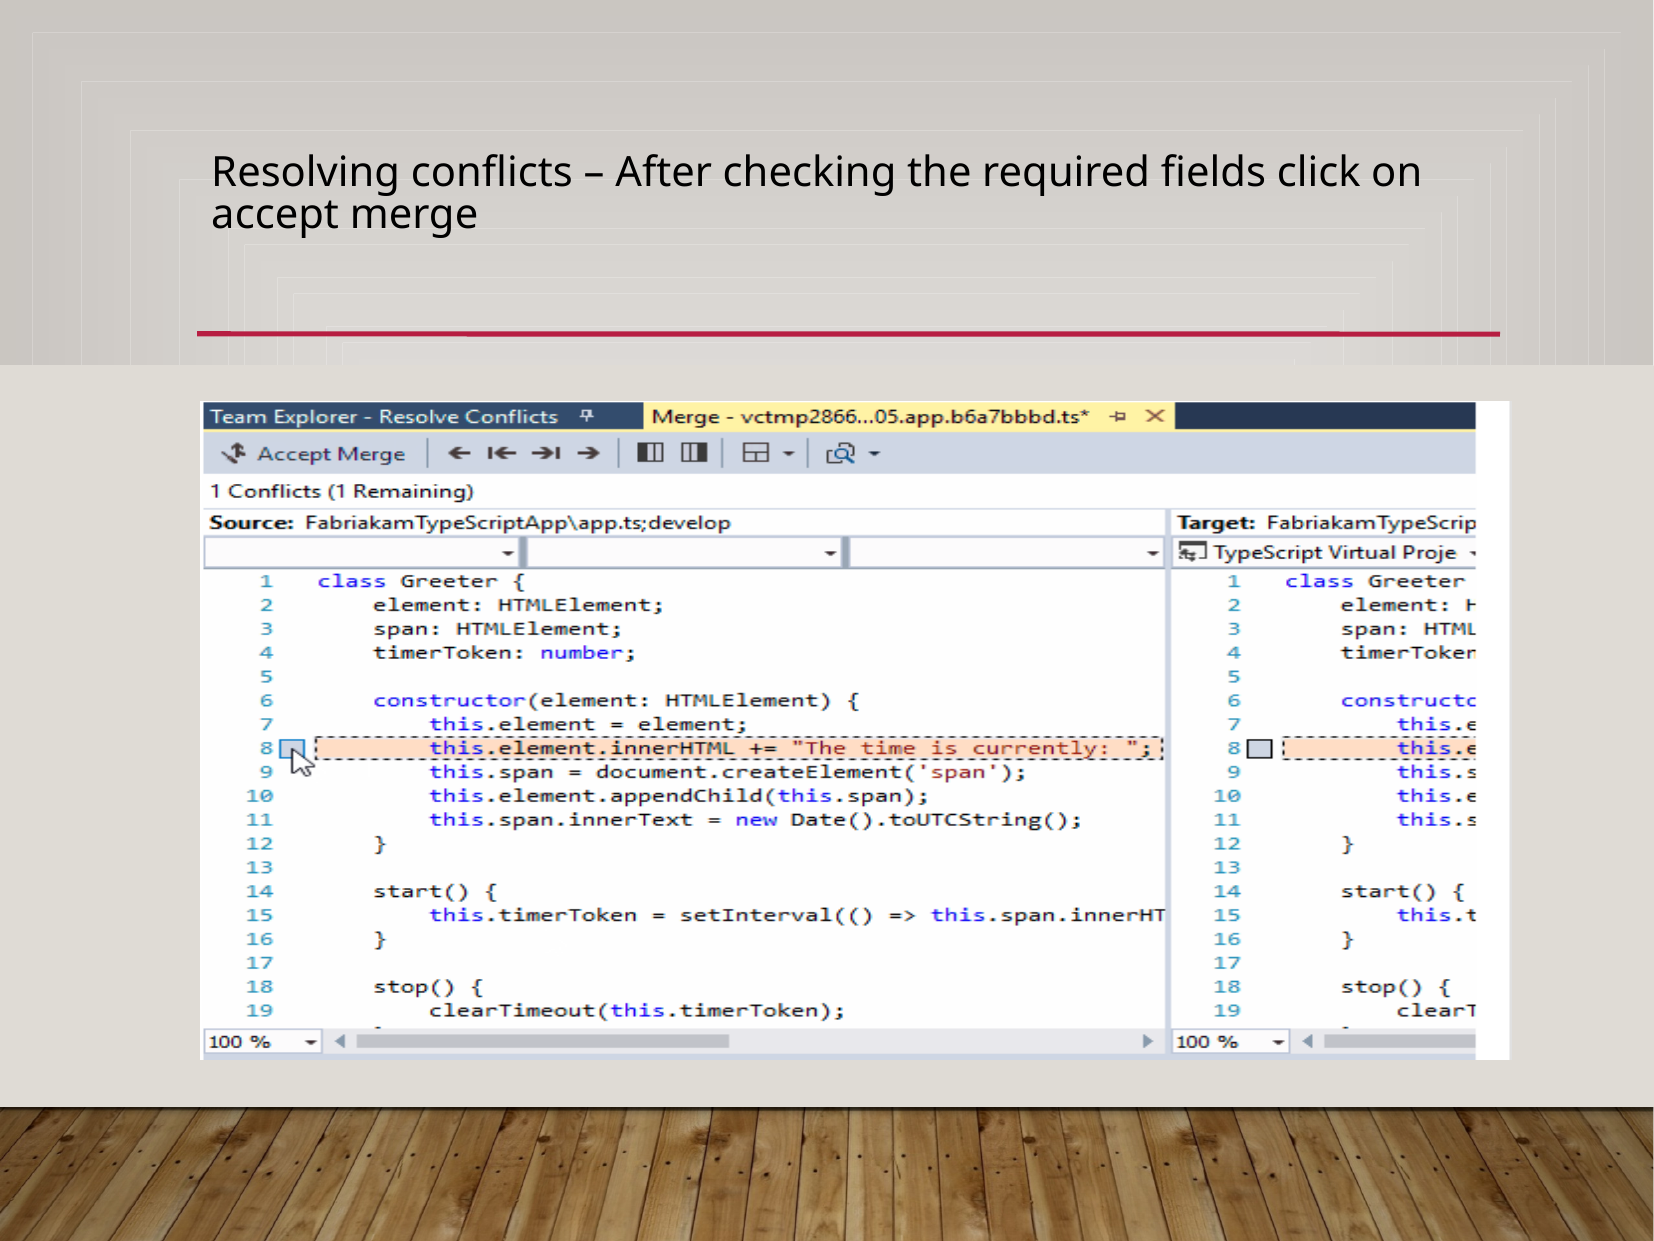

# Resolving conflicts – After checking the required fields click on accept merge